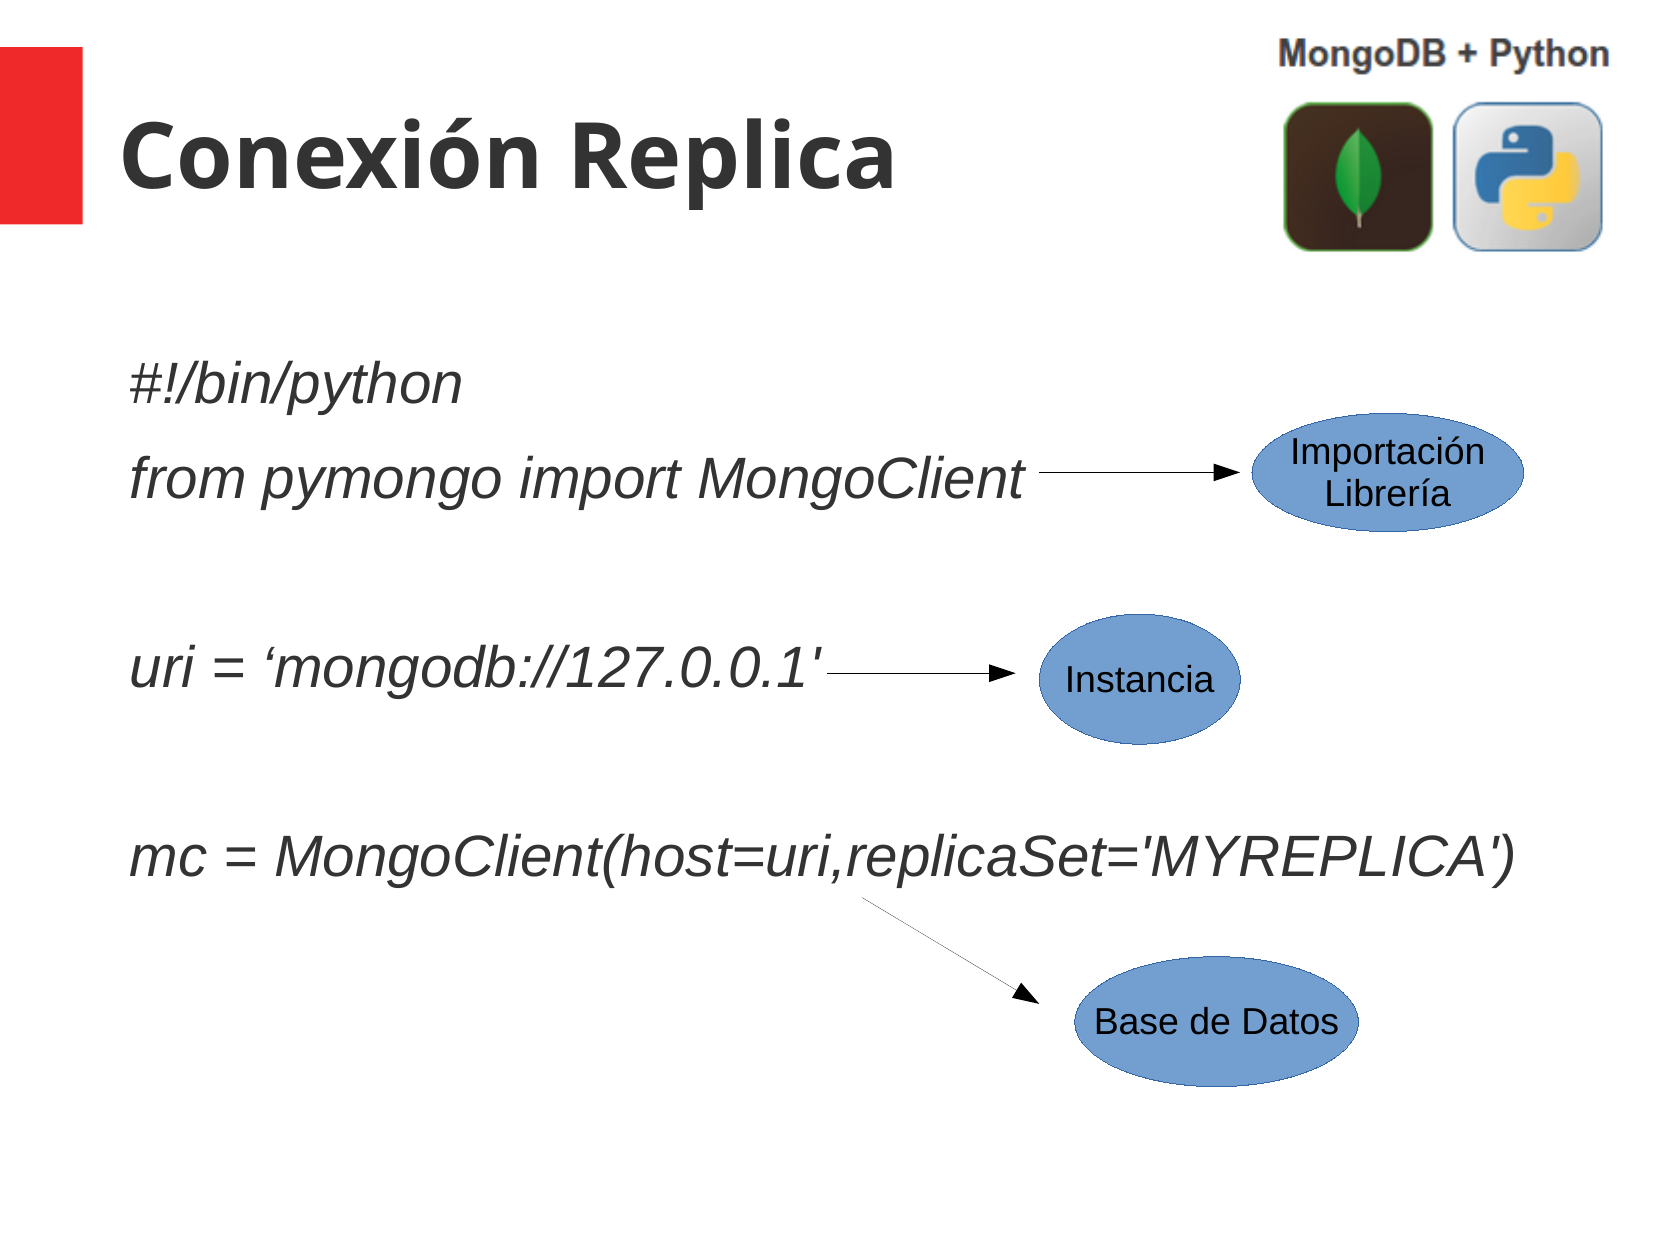

# Conexión Replica
#!/bin/python
from pymongo import MongoClient
uri = ‘mongodb://127.0.0.1'
mc = MongoClient(host=uri,replicaSet='MYREPLICA')
Importación
Librería
Instancia
Base de Datos